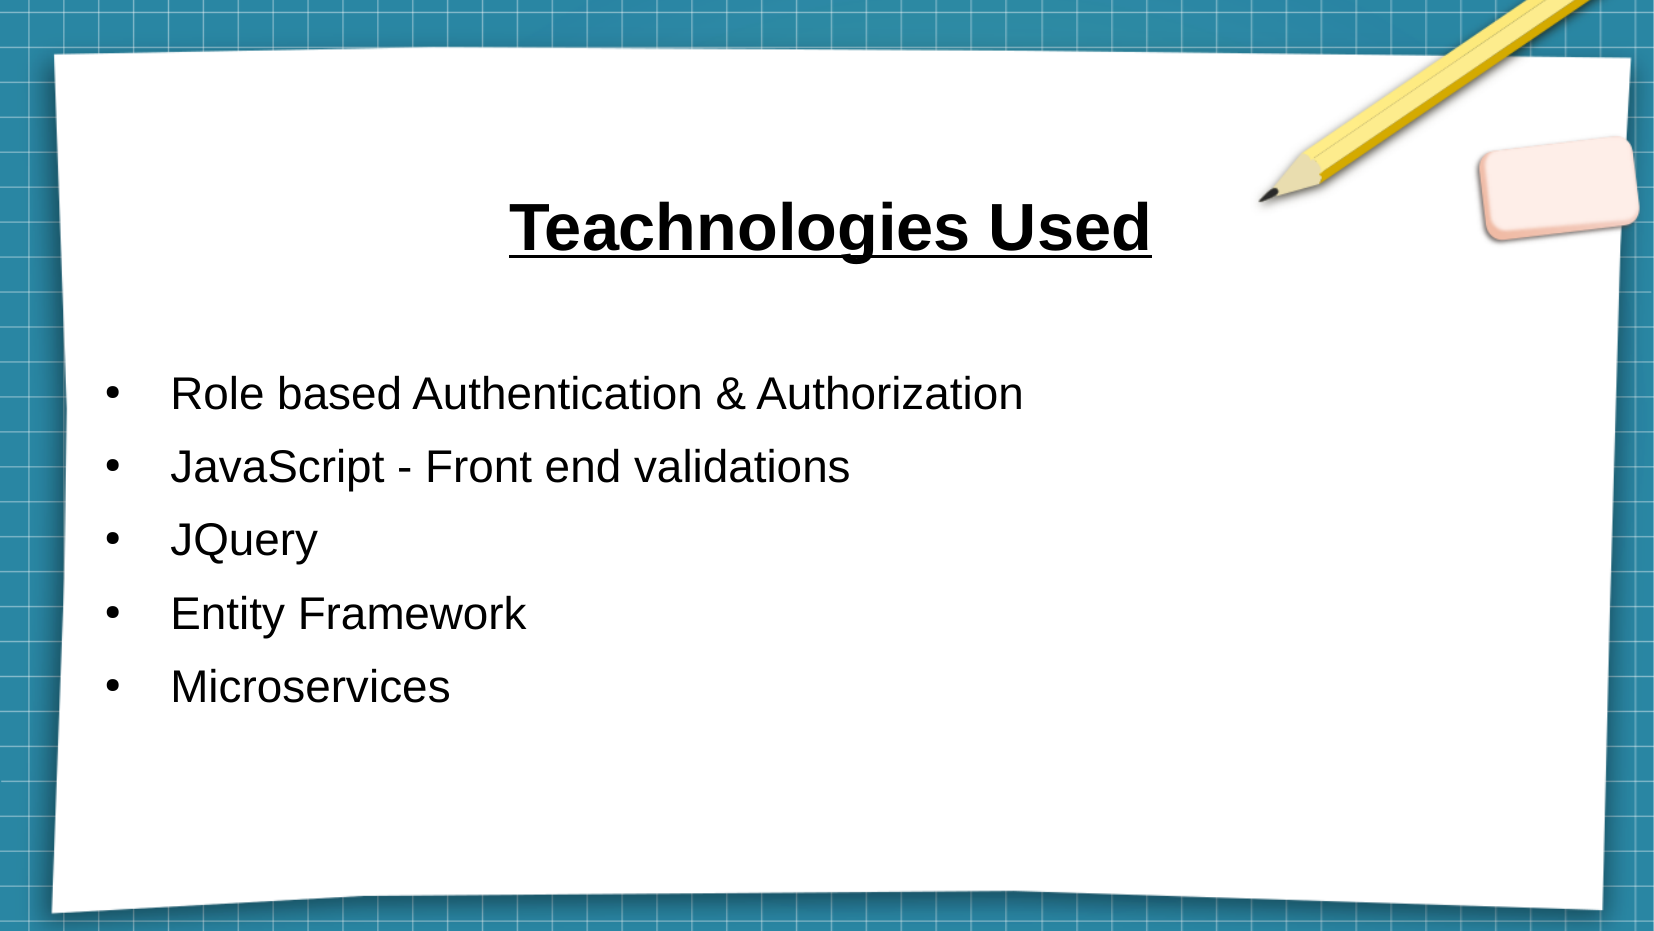

# Teachnologies Used
 Role based Authentication & Authorization
 JavaScript - Front end validations
 JQuery
 Entity Framework
 Microservices